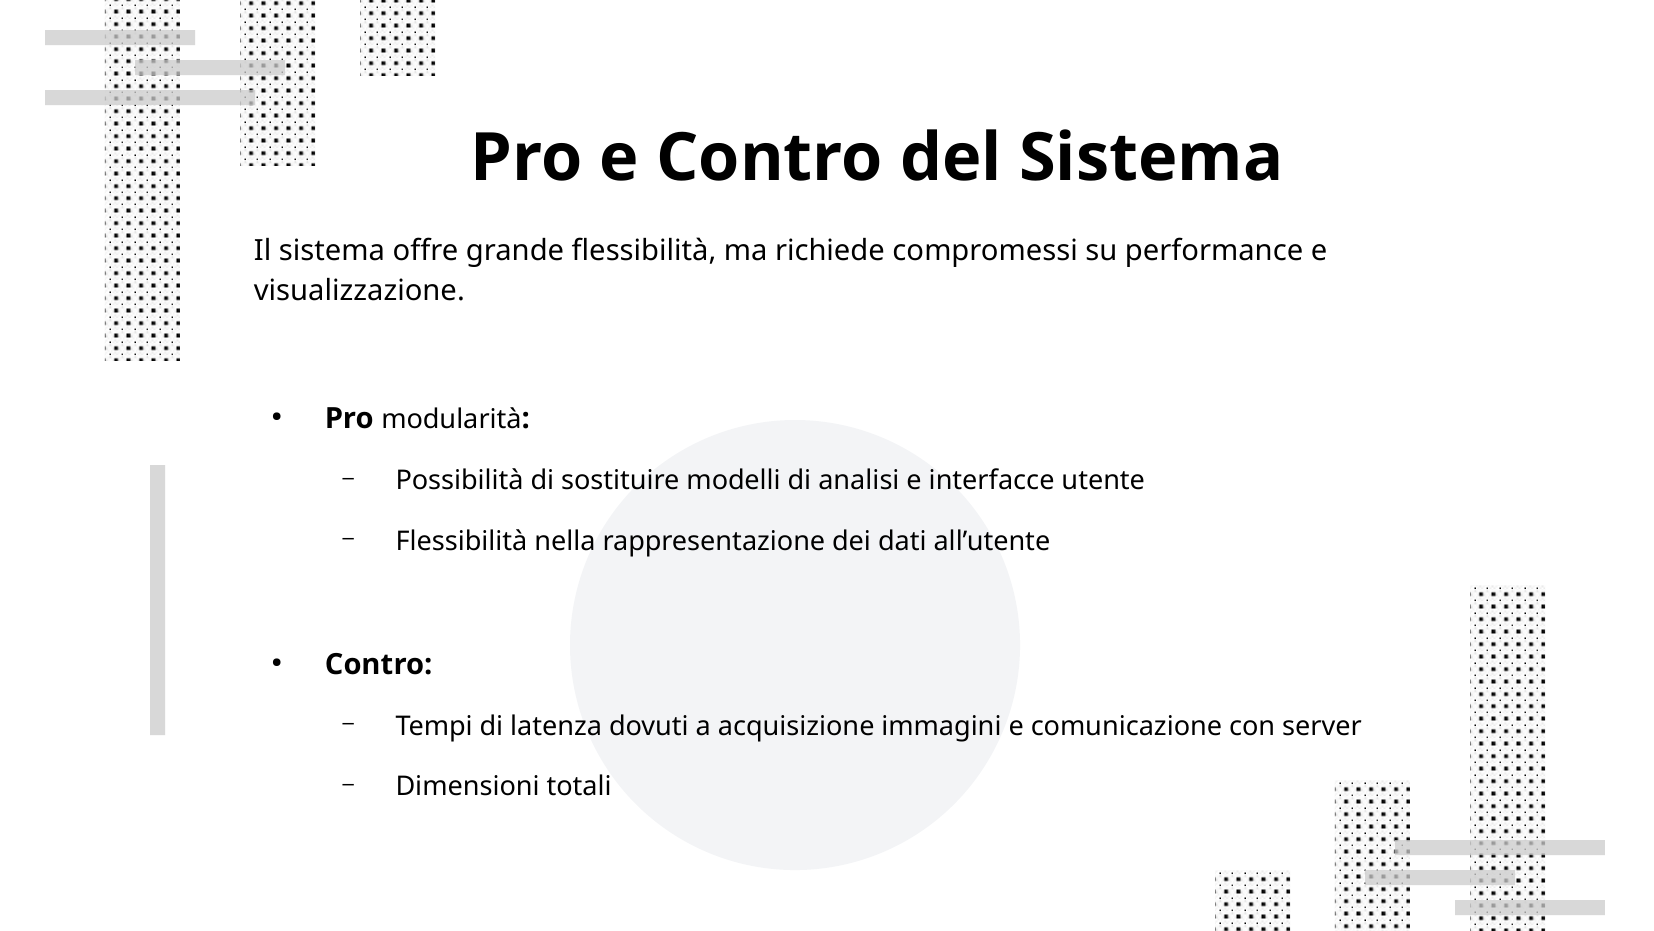

# Pro e Contro del Sistema
Il sistema offre grande flessibilità, ma richiede compromessi su performance e visualizzazione.
Pro modularità:
Possibilità di sostituire modelli di analisi e interfacce utente
Flessibilità nella rappresentazione dei dati all’utente
Contro:
Tempi di latenza dovuti a acquisizione immagini e comunicazione con server
Dimensioni totali